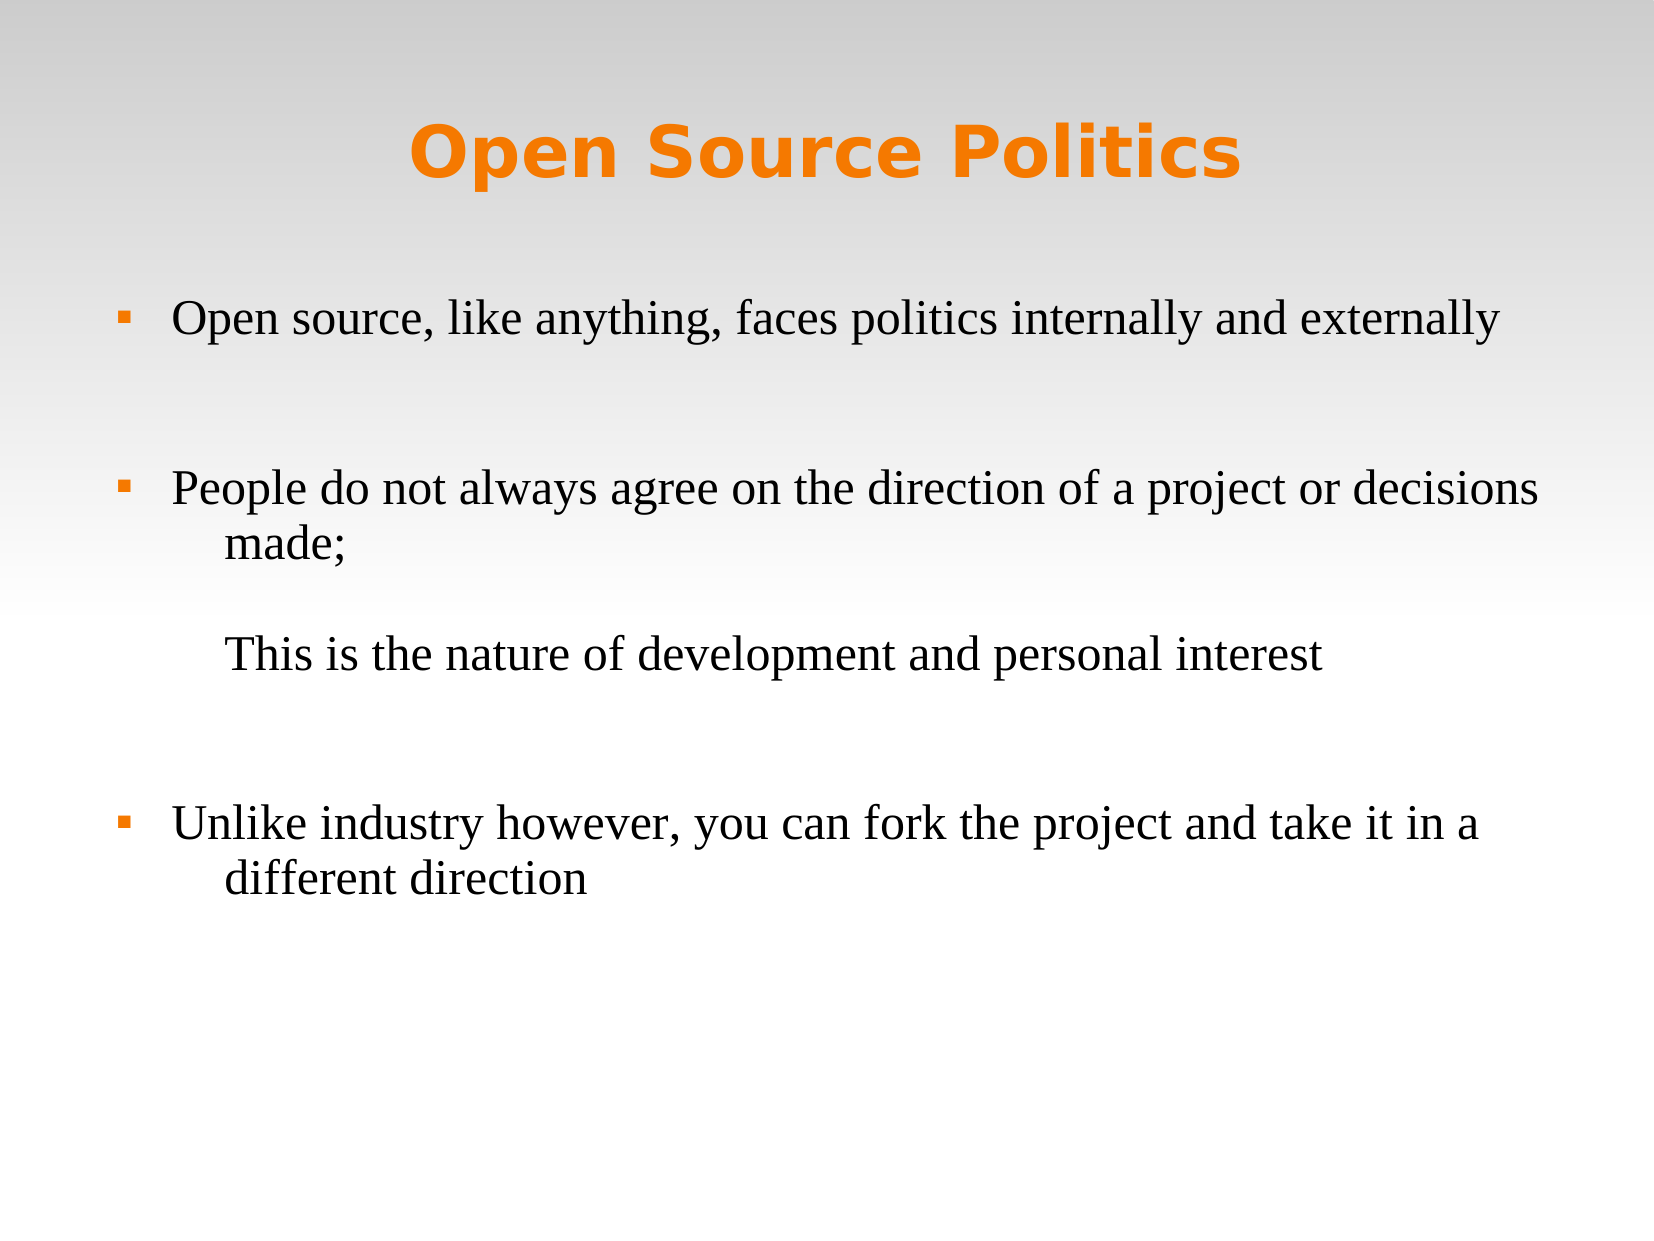

# Open Source Politics
Open source, like anything, faces politics internally and externally
People do not always agree on the direction of a project or decisions made;
This is the nature of development and personal interest
Unlike industry however, you can fork the project and take it in a different direction